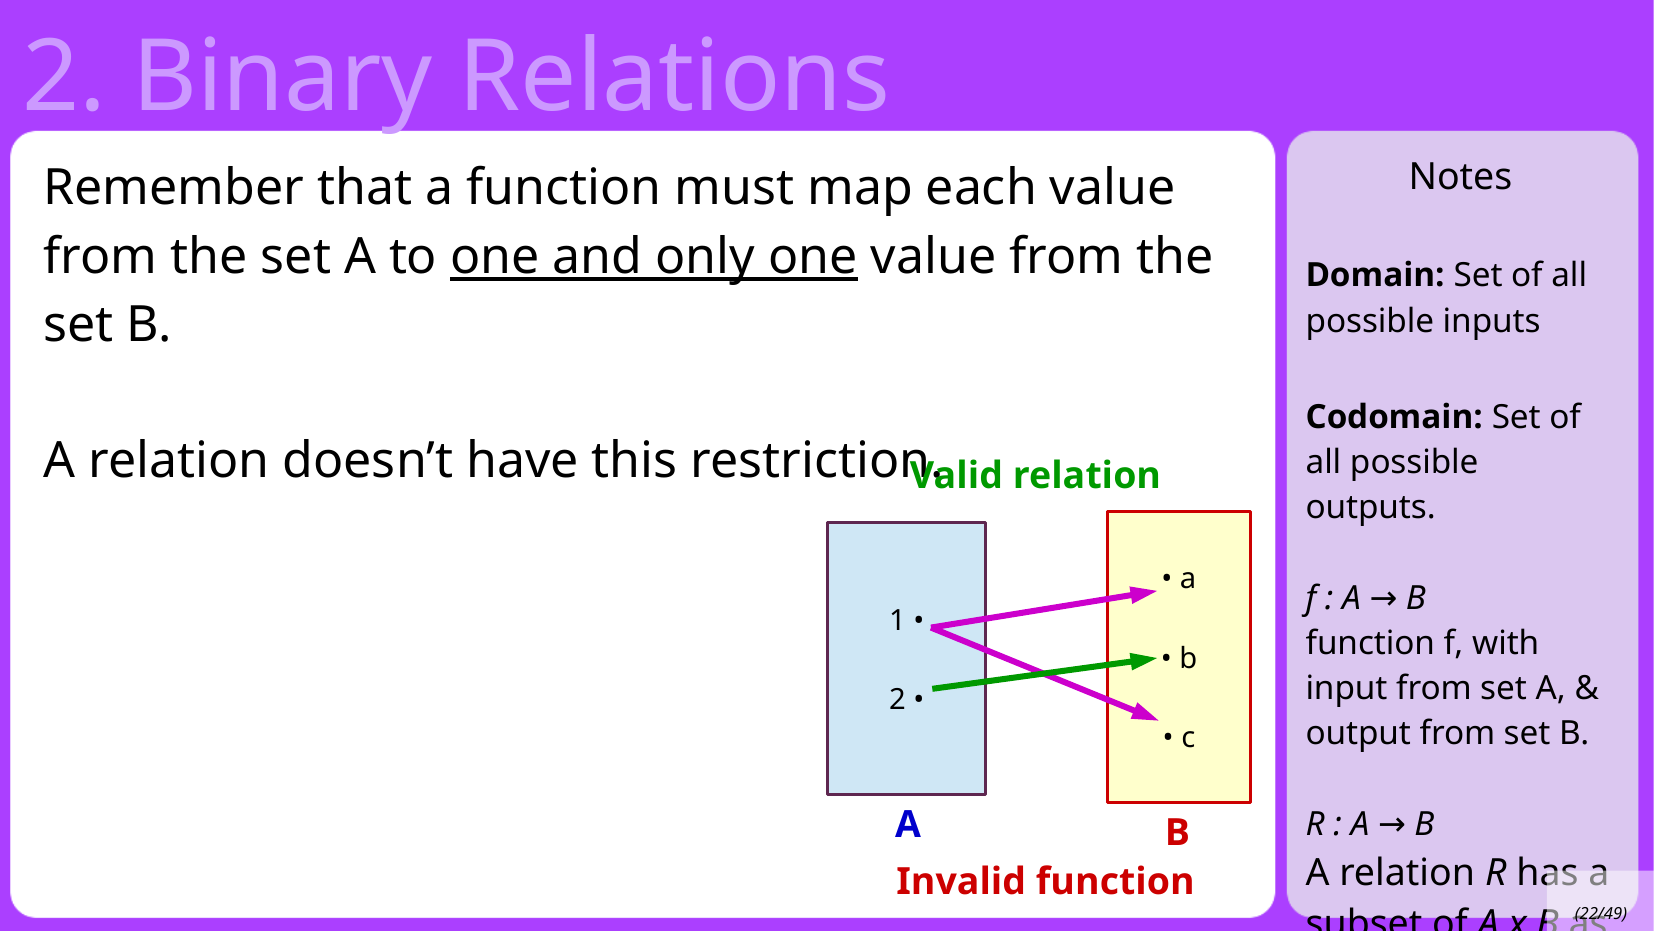

# 2. Binary Relations
Notes
Domain: Set of all possible inputs
Codomain: Set of all possible outputs.
f : A → B
function f, with
input from set A, &
output from set B.
R : A → B
A relation R has a subset of A x B as its rule.
Remember that a function must map each value from the set A to one and only one value from the set B.
A relation doesn’t have this restriction.
Valid relation
• a
• b
• c
1 •
2 •
A
B
Invalid function